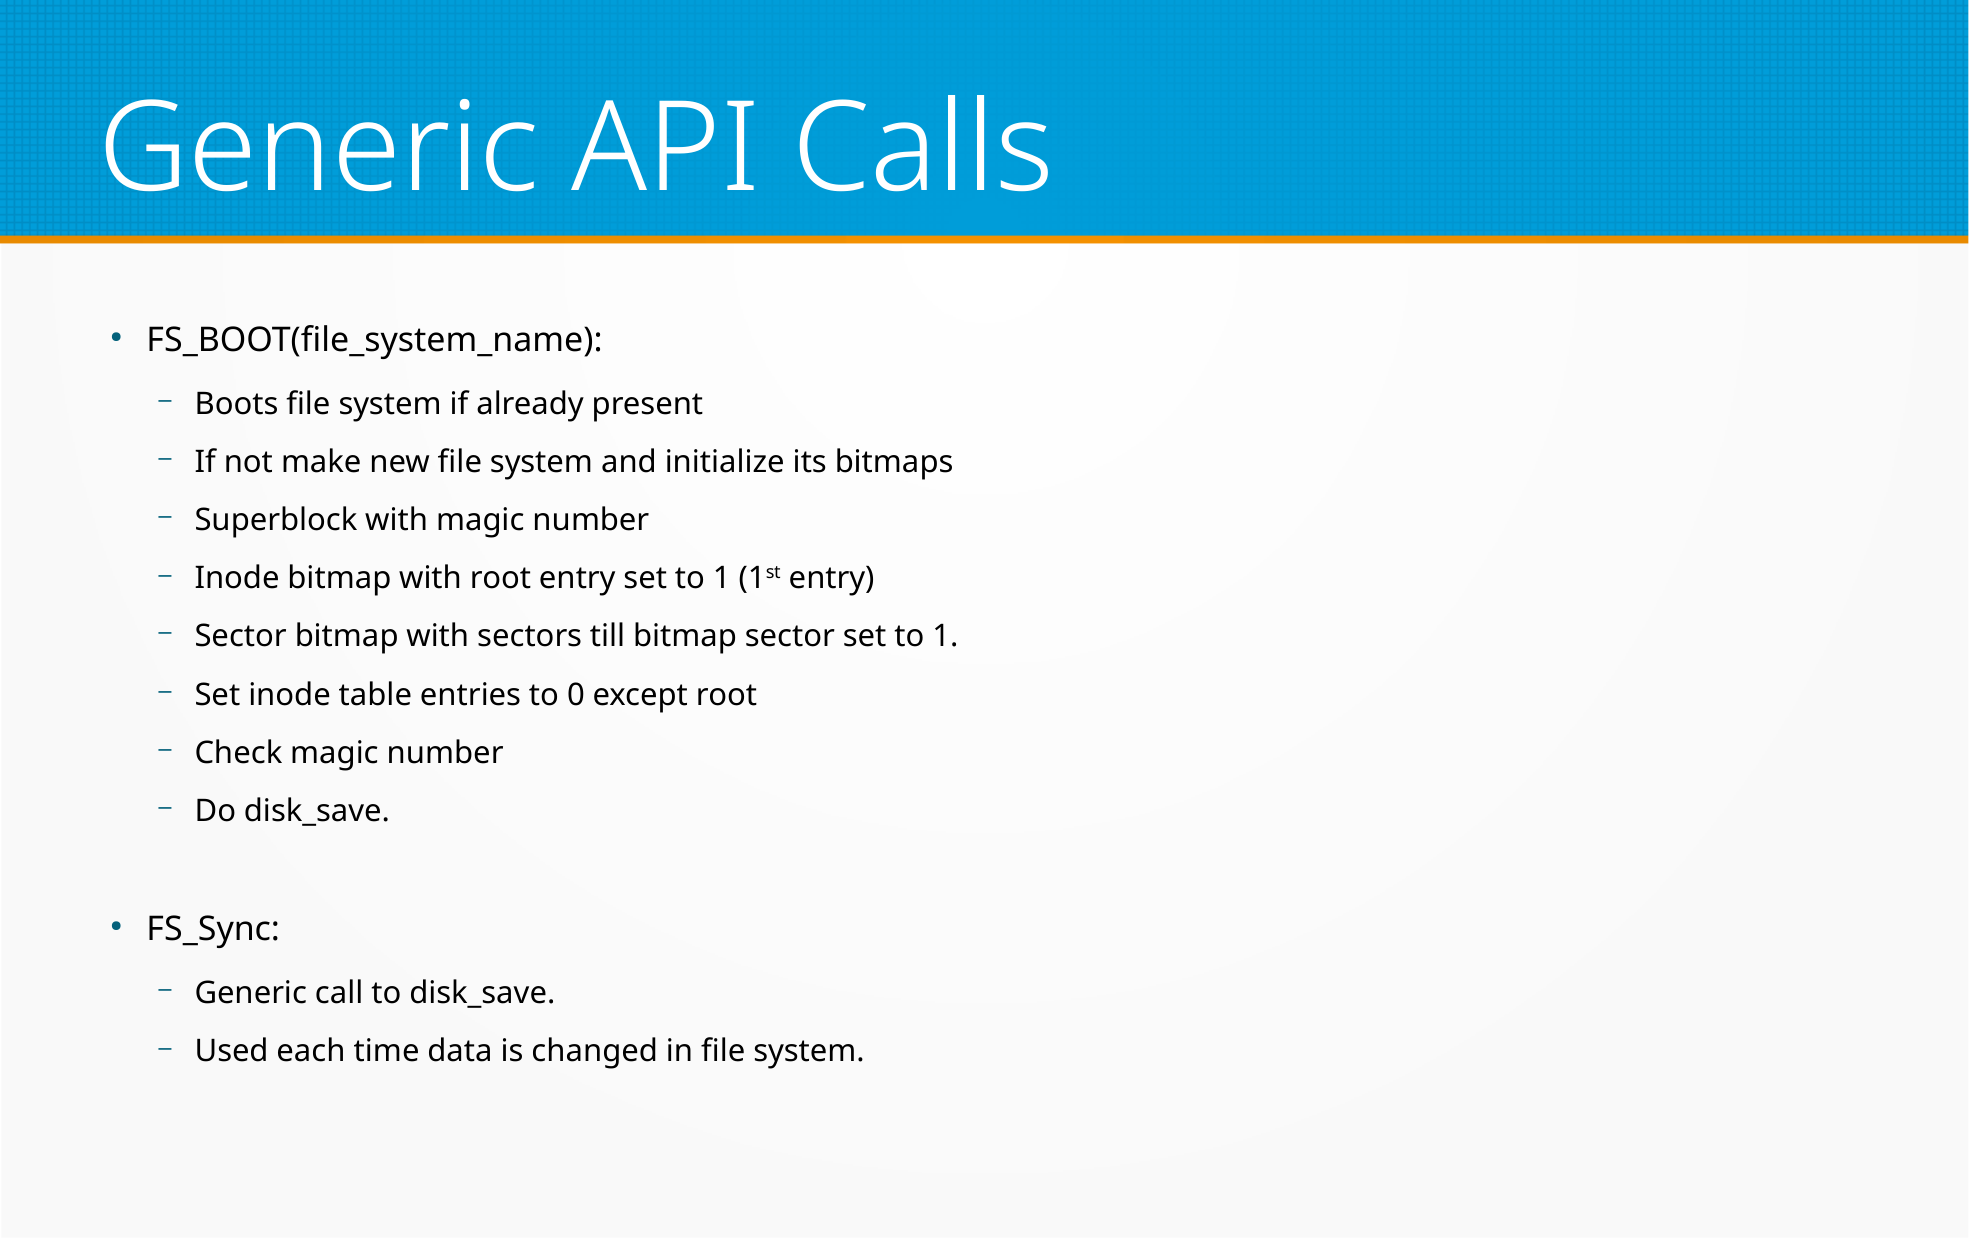

# Generic API Calls
FS_BOOT(file_system_name):
Boots file system if already present
If not make new file system and initialize its bitmaps
Superblock with magic number
Inode bitmap with root entry set to 1 (1st entry)
Sector bitmap with sectors till bitmap sector set to 1.
Set inode table entries to 0 except root
Check magic number
Do disk_save.
FS_Sync:
Generic call to disk_save.
Used each time data is changed in file system.